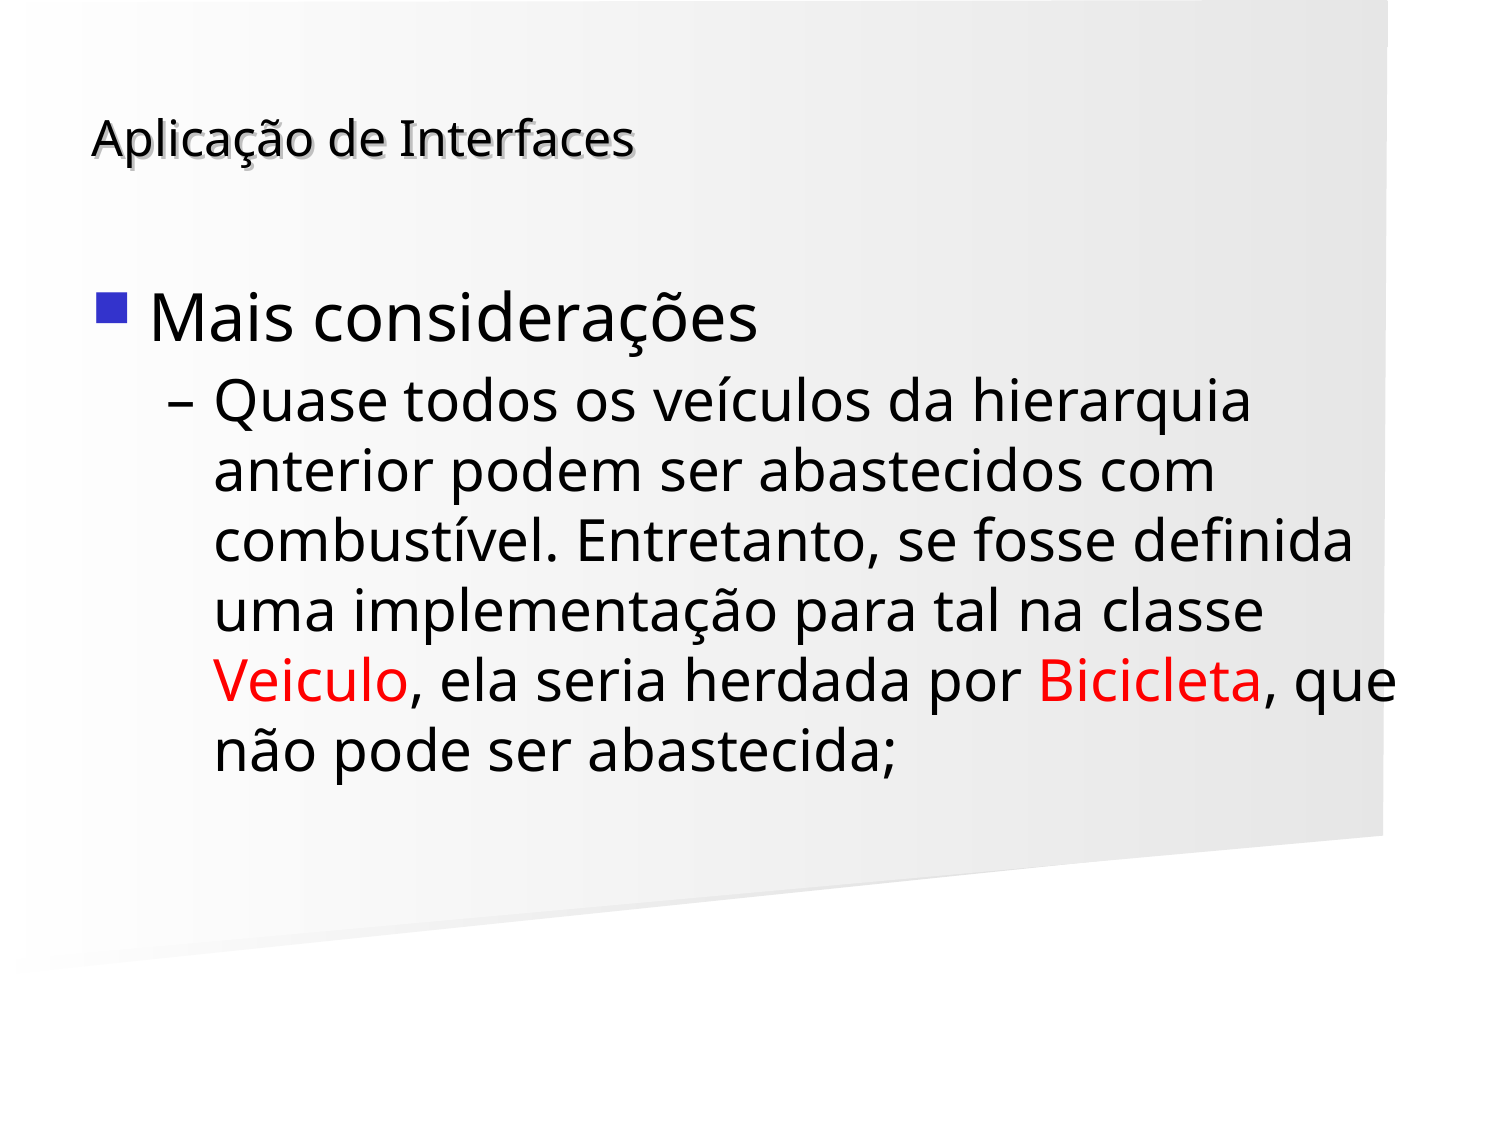

# Aplicação de Interfaces
Mais considerações
Quase todos os veículos da hierarquia anterior podem ser abastecidos com combustível. Entretanto, se fosse definida uma implementação para tal na classe Veiculo, ela seria herdada por Bicicleta, que não pode ser abastecida;